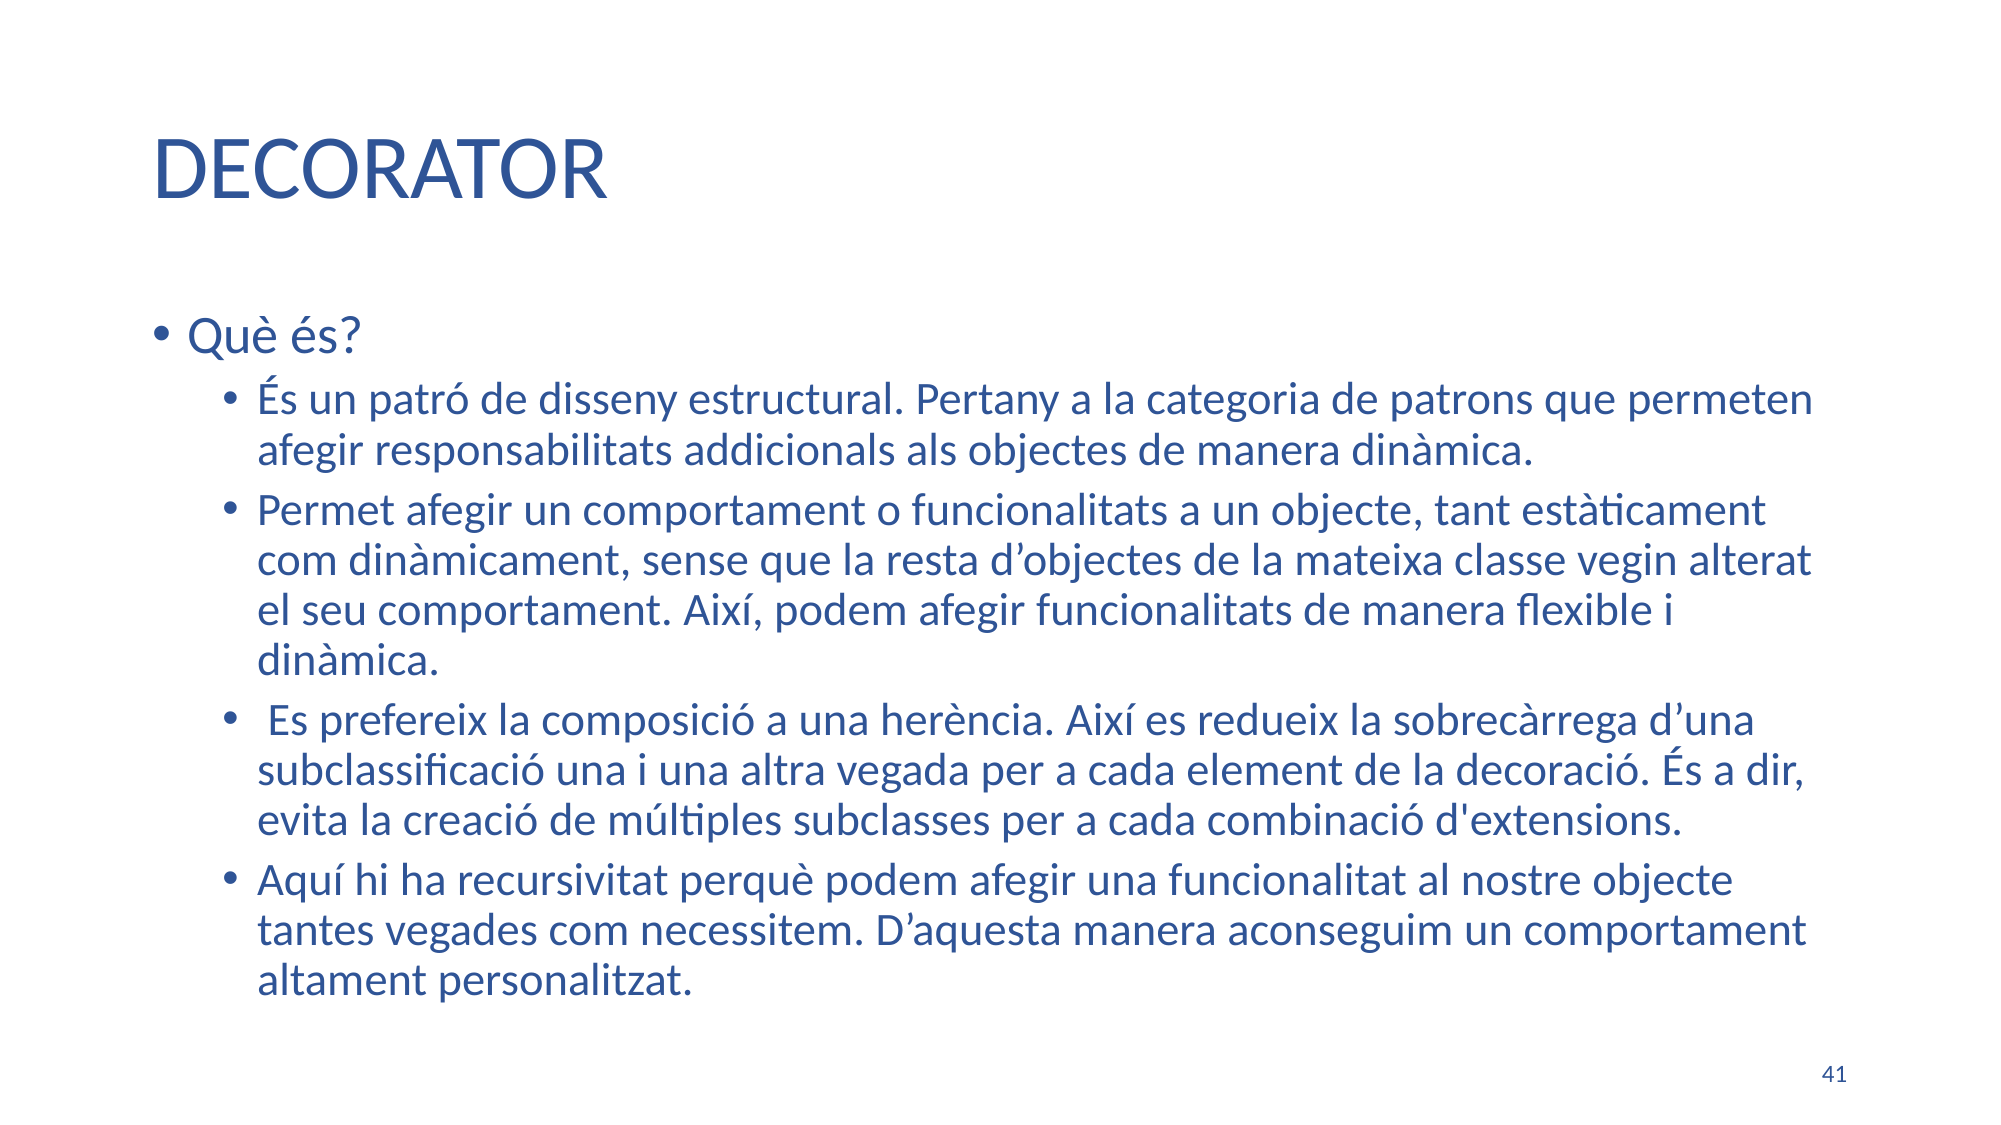

# DECORATOR
Què és?
És un patró de disseny estructural. Pertany a la categoria de patrons que permeten afegir responsabilitats addicionals als objectes de manera dinàmica.
Permet afegir un comportament o funcionalitats a un objecte, tant estàticament com dinàmicament, sense que la resta d’objectes de la mateixa classe vegin alterat el seu comportament. Així, podem afegir funcionalitats de manera flexible i dinàmica.
 Es prefereix la composició a una herència. Així es redueix la sobrecàrrega d’una subclassificació una i una altra vegada per a cada element de la decoració. És a dir, evita la creació de múltiples subclasses per a cada combinació d'extensions.
Aquí hi ha recursivitat perquè podem afegir una funcionalitat al nostre objecte tantes vegades com necessitem. D’aquesta manera aconseguim un comportament altament personalitzat.